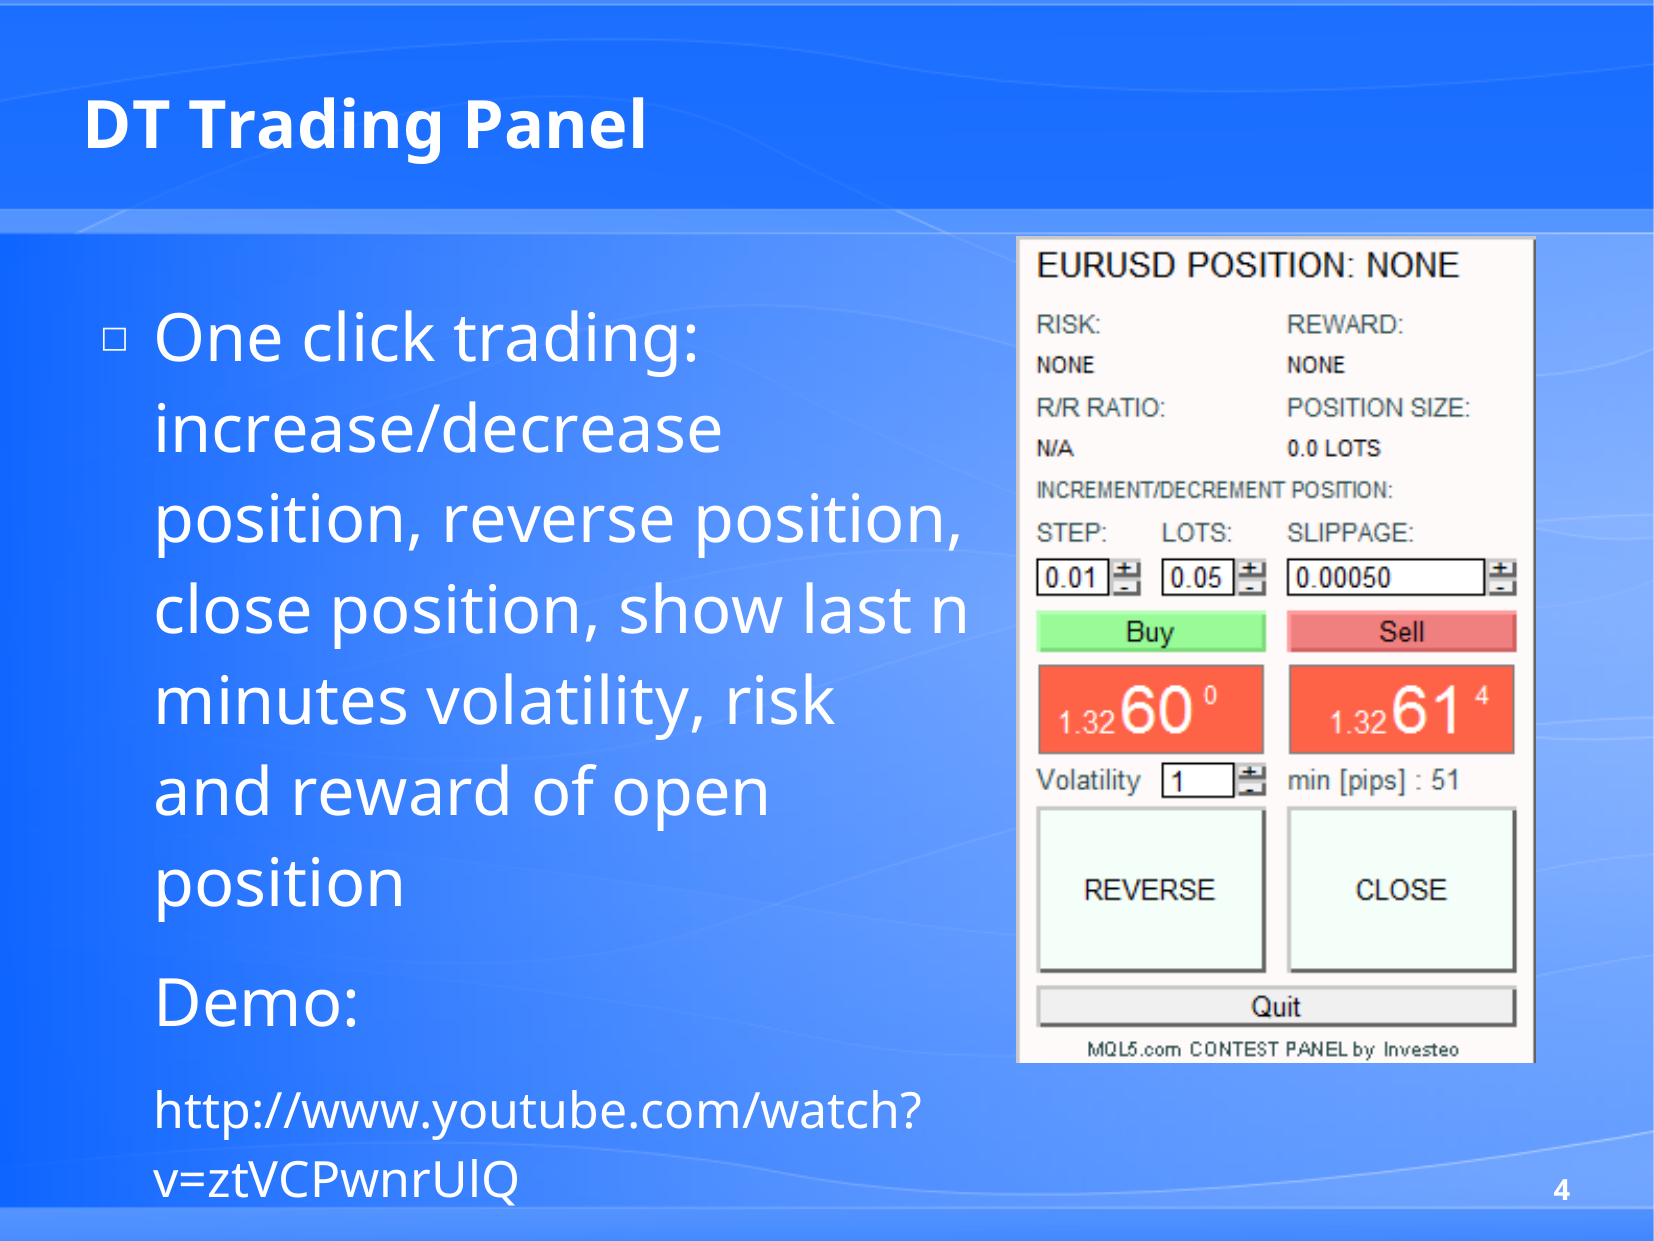

# DT Trading Panel
One click trading: increase/decrease position, reverse position, close position, show last n minutes volatility, risk and reward of open position
Demo:
http://www.youtube.com/watch?v=ztVCPwnrUlQ
4